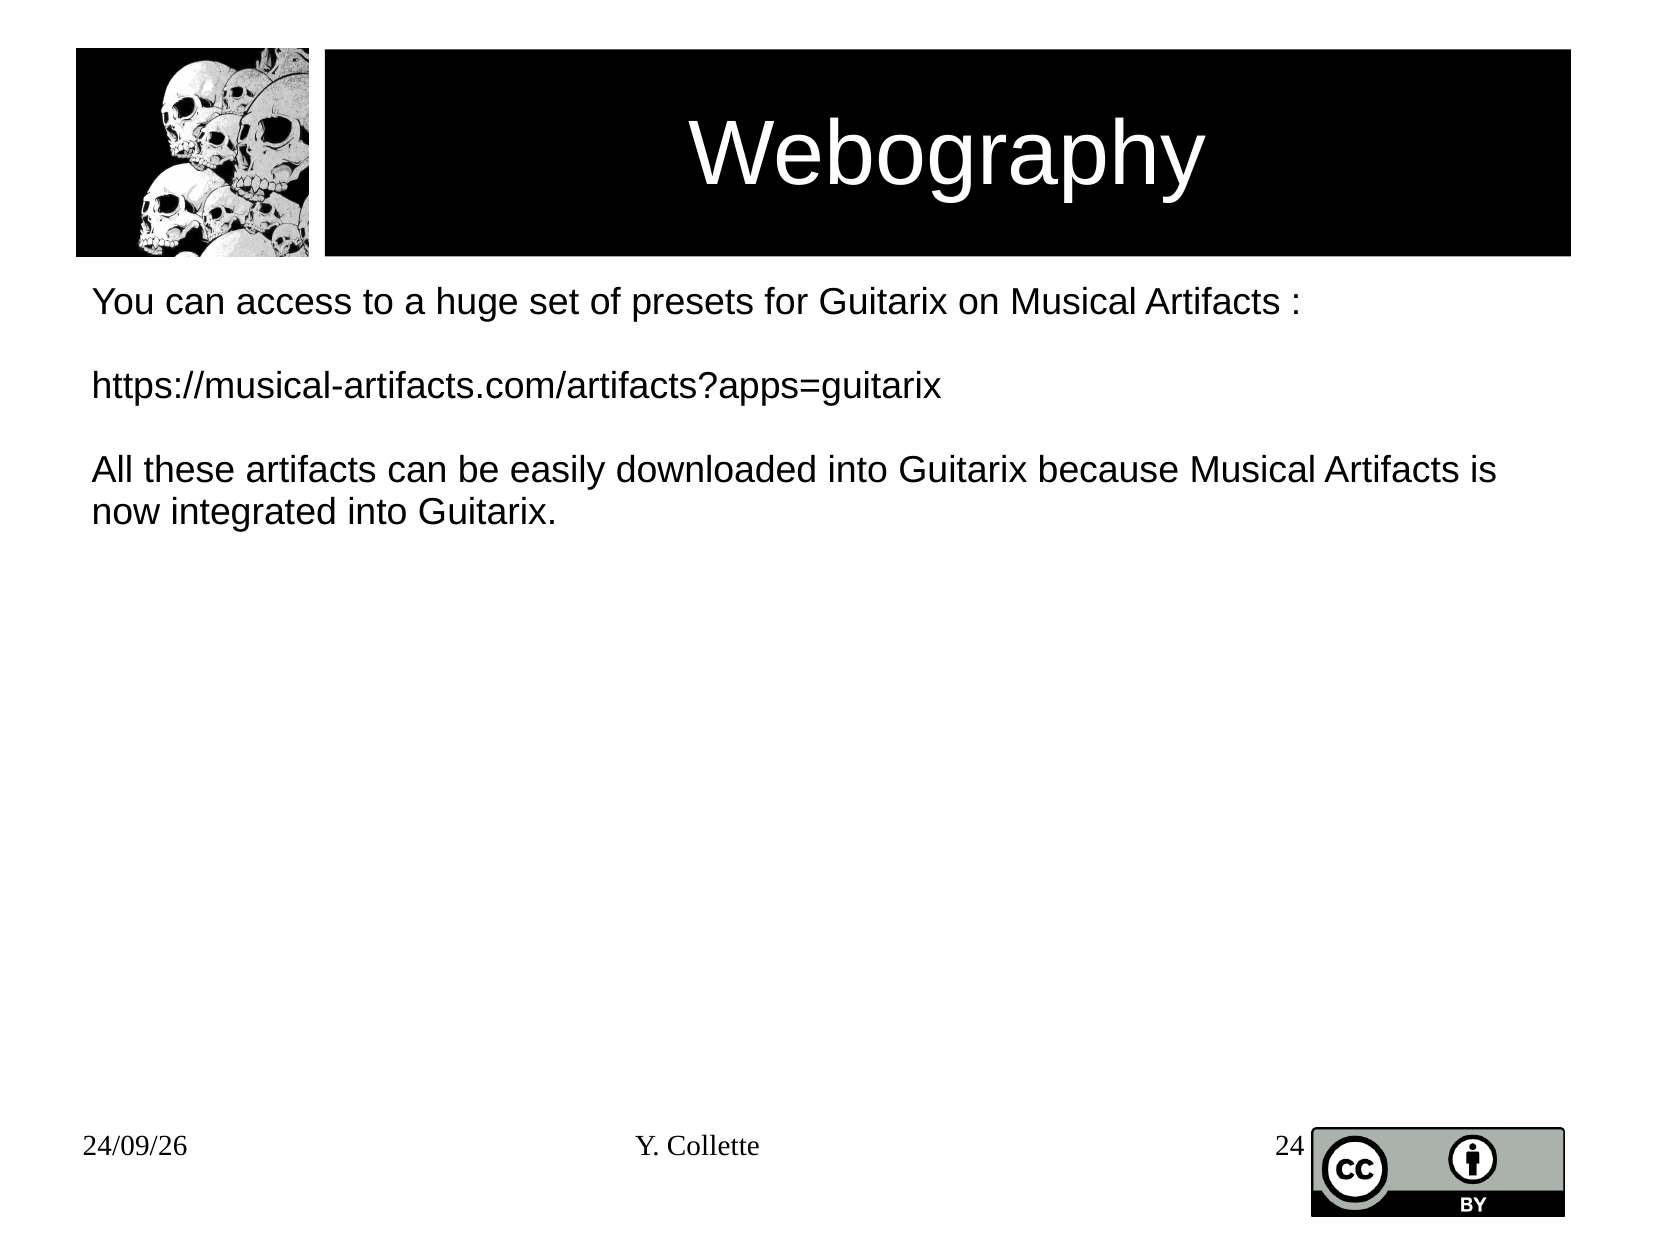

# Webography
You can access to a huge set of presets for Guitarix on Musical Artifacts :
https://musical-artifacts.com/artifacts?apps=guitarix
All these artifacts can be easily downloaded into Guitarix because Musical Artifacts is now integrated into Guitarix.
Y. Collette
24